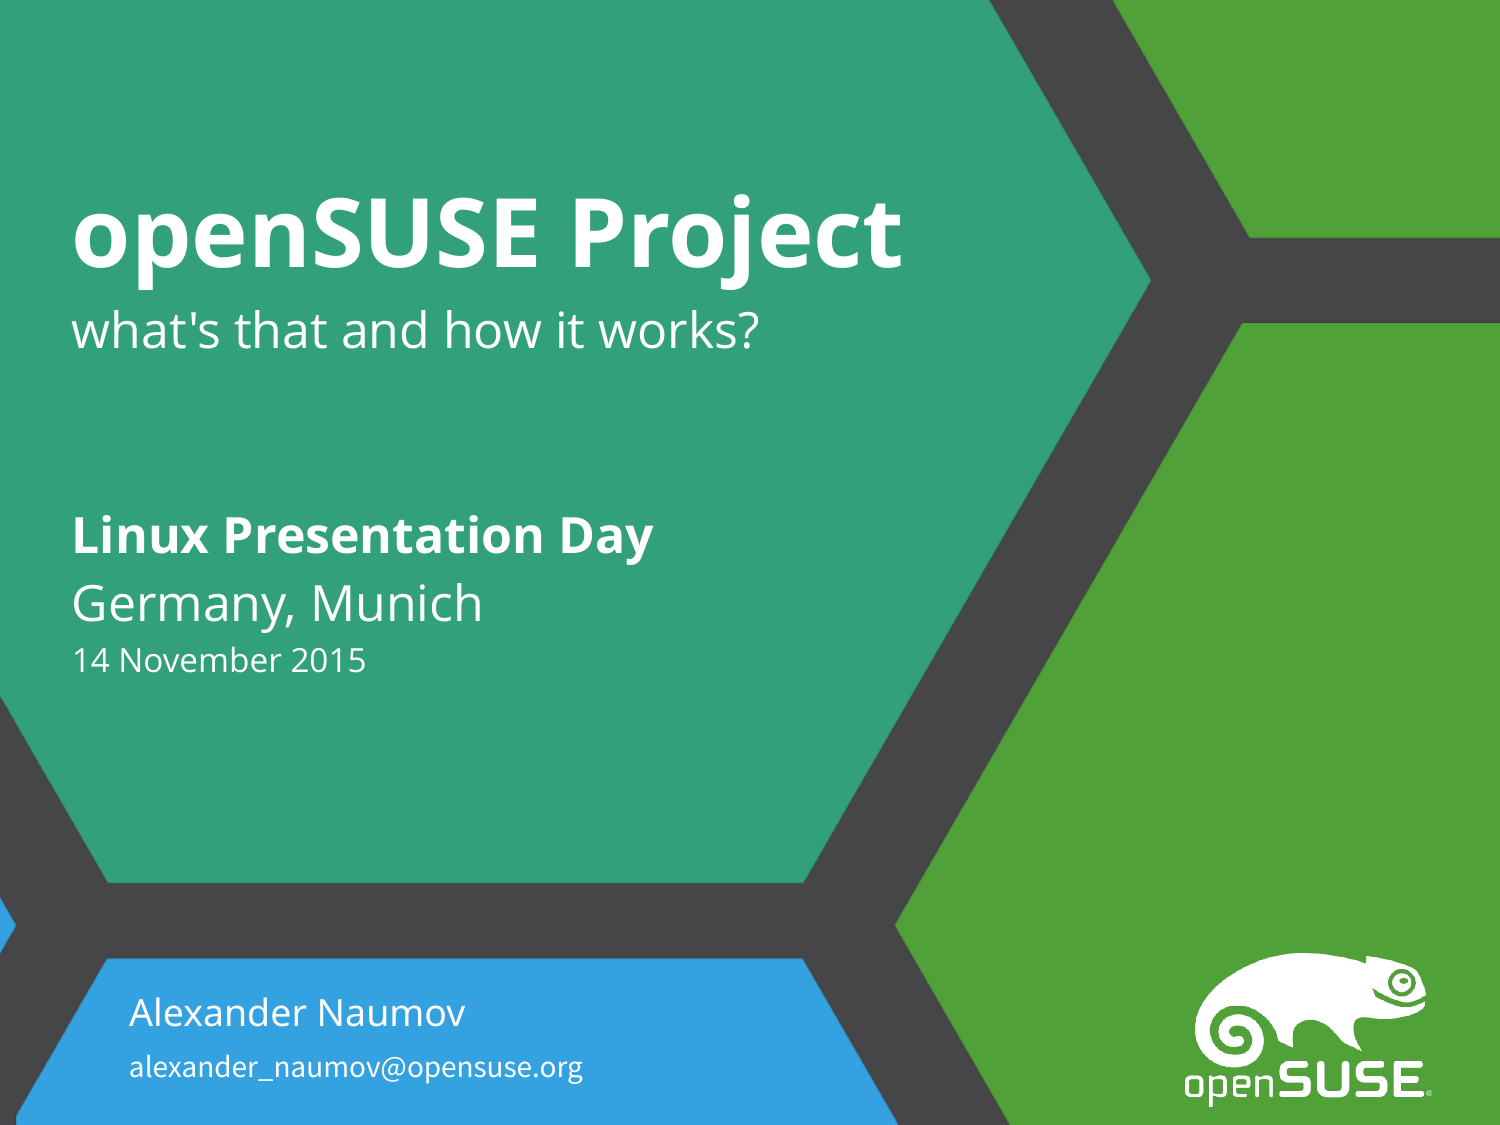

# openSUSE Project what's that and how it works? Linux Presentation Day Germany, Munich 14 November 2015
Alexander Naumov
alexander_naumov@opensuse.org